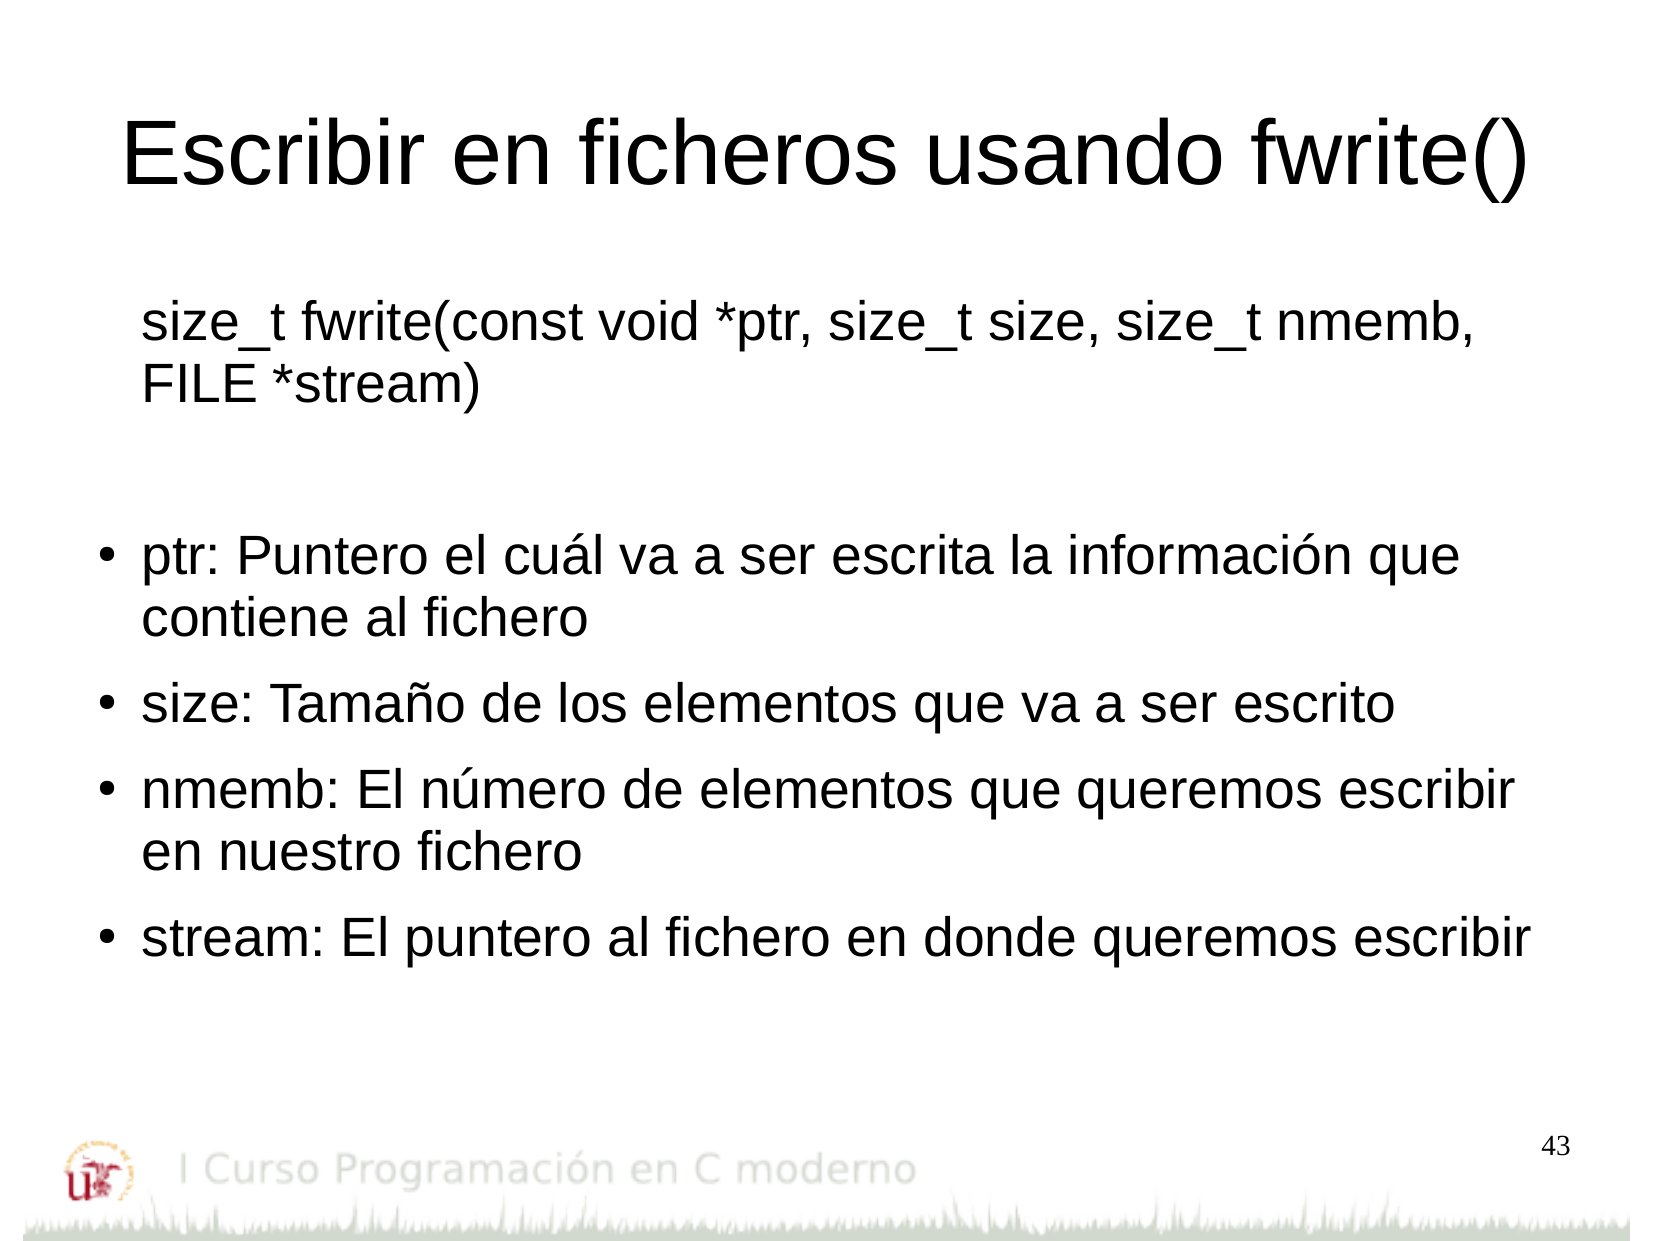

# Escribir en ficheros usando fwrite()
size_t fwrite(const void *ptr, size_t size, size_t nmemb, FILE *stream)
ptr: Puntero el cuál va a ser escrita la información que contiene al fichero
size: Tamaño de los elementos que va a ser escrito
nmemb: El número de elementos que queremos escribir en nuestro fichero
stream: El puntero al fichero en donde queremos escribir
43